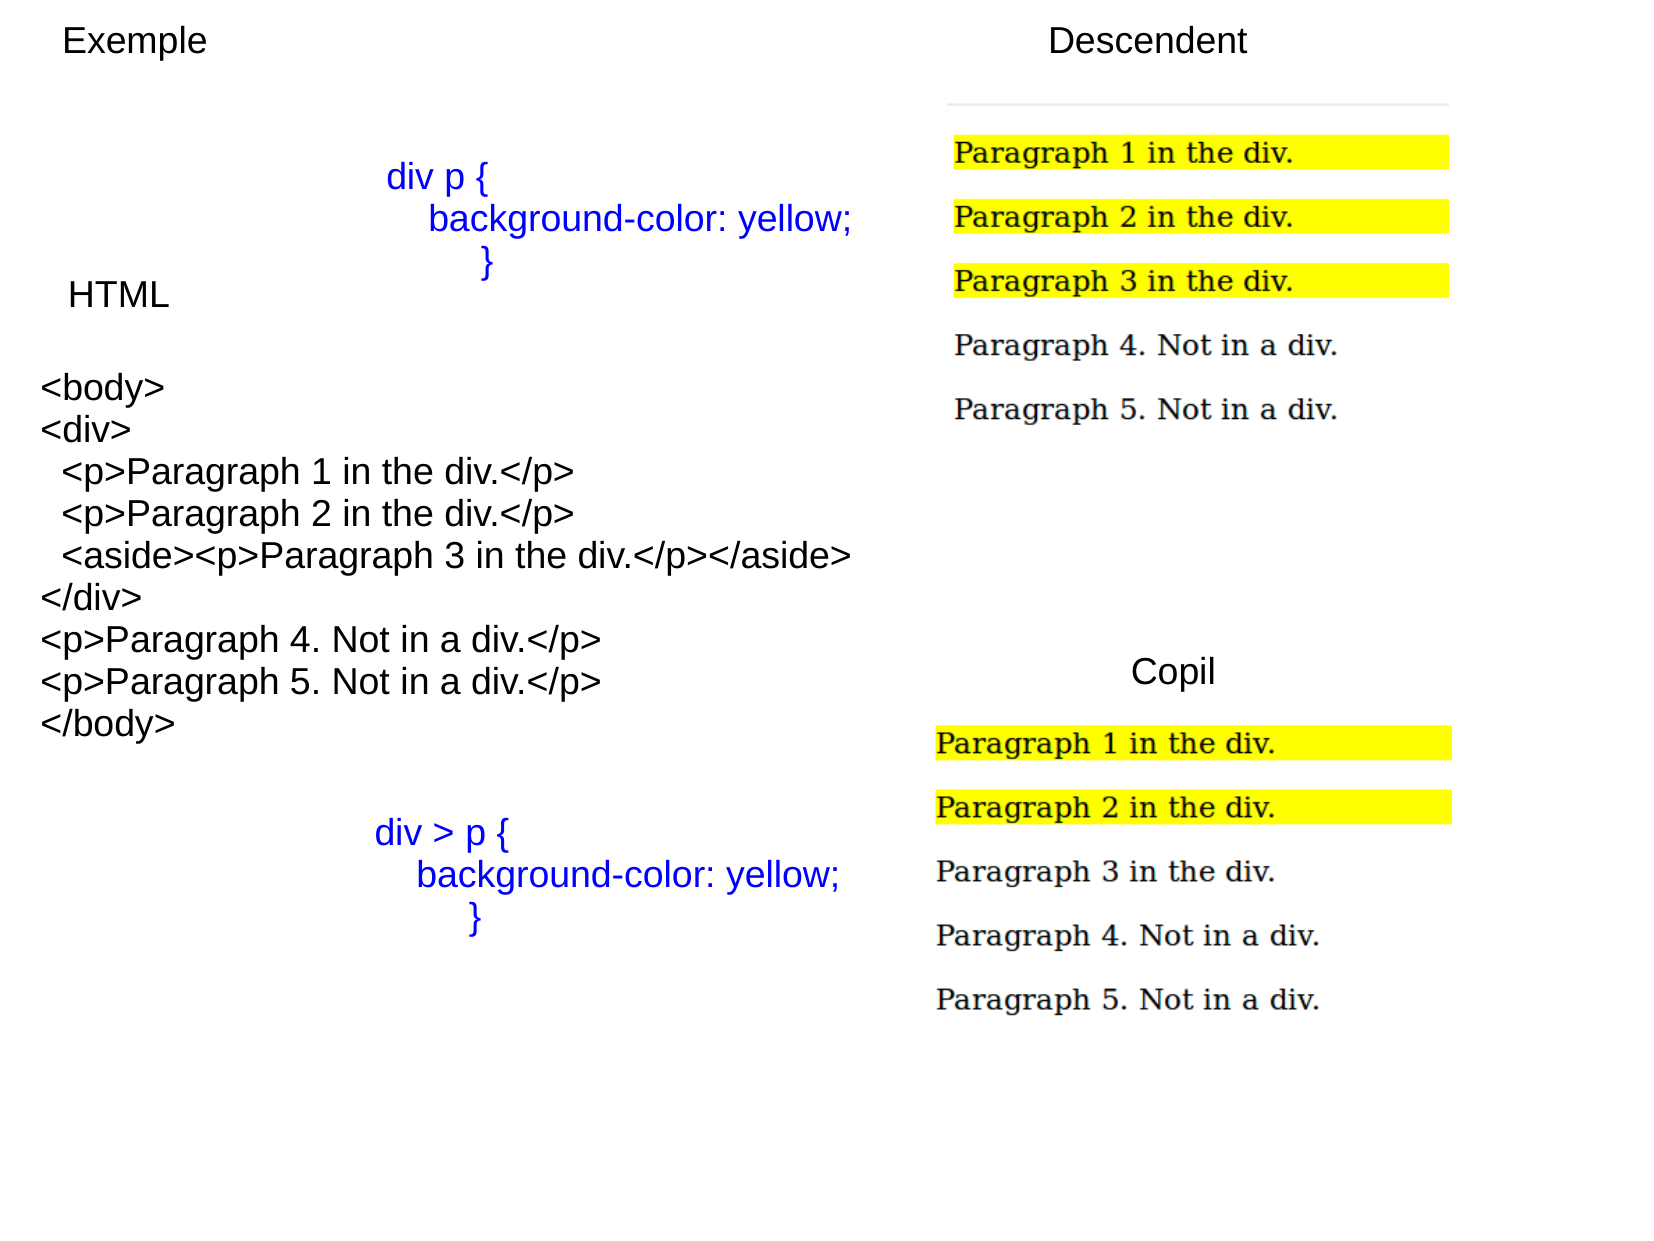

Exemple
Descendent
div p {
 background-color: yellow;
 }
HTML
<body>
<div>
 <p>Paragraph 1 in the div.</p>
 <p>Paragraph 2 in the div.</p>
 <aside><p>Paragraph 3 in the div.</p></aside>
</div>
<p>Paragraph 4. Not in a div.</p>
<p>Paragraph 5. Not in a div.</p>
</body>
Copil
div > p {
 background-color: yellow;
 }